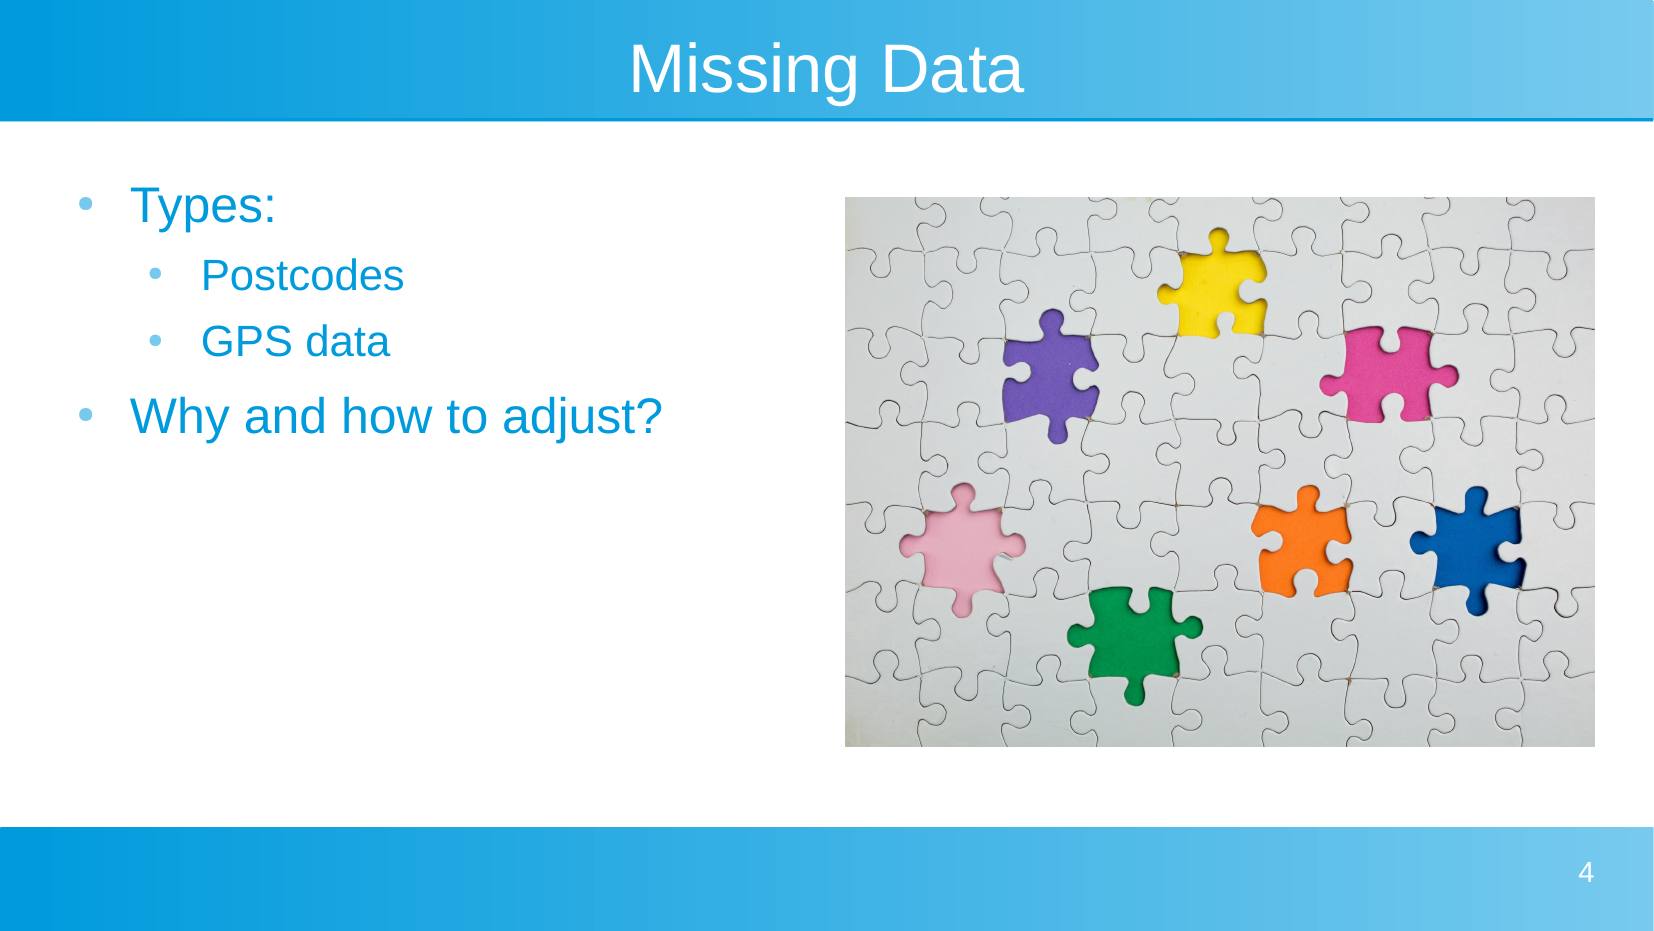

# Missing Data
Types:
Postcodes
GPS data
Why and how to adjust?
4